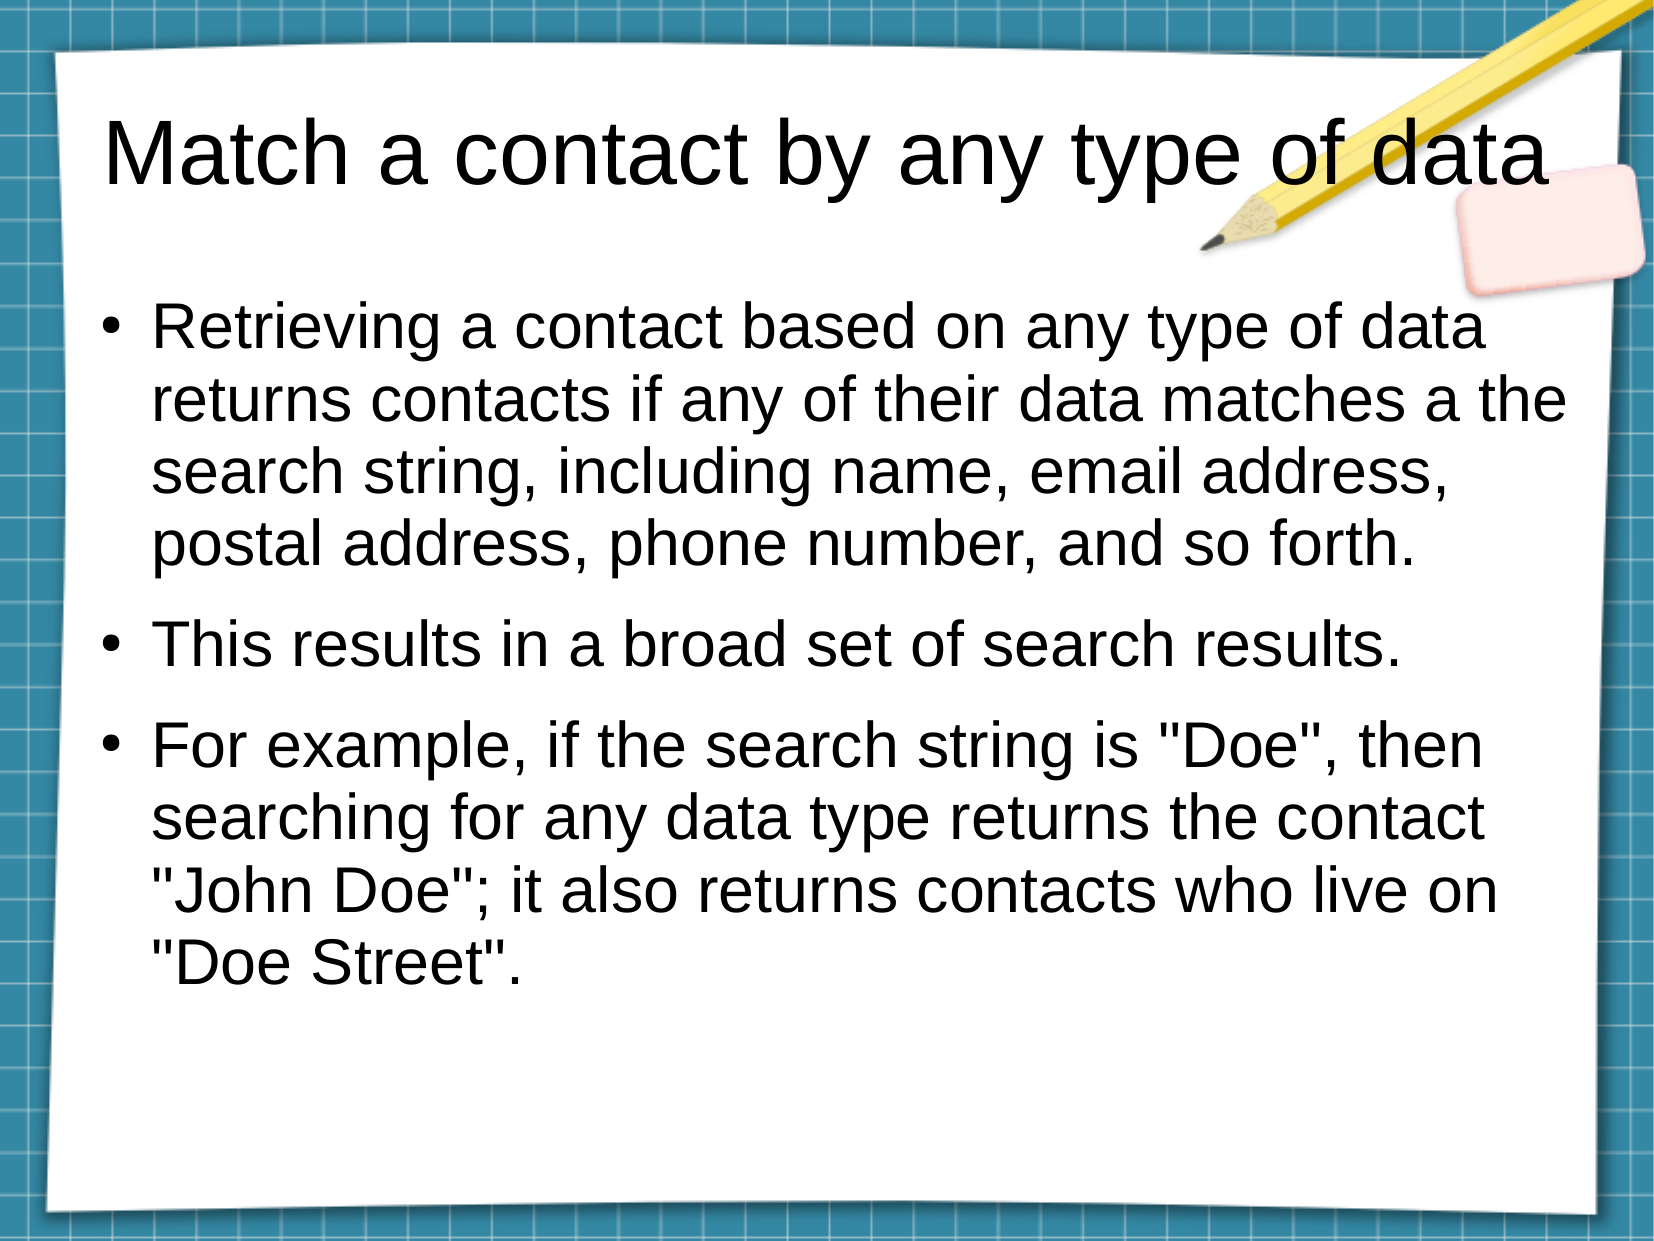

# Match a contact by any type of data
Retrieving a contact based on any type of data returns contacts if any of their data matches a the search string, including name, email address, postal address, phone number, and so forth.
This results in a broad set of search results.
For example, if the search string is "Doe", then searching for any data type returns the contact "John Doe"; it also returns contacts who live on "Doe Street".